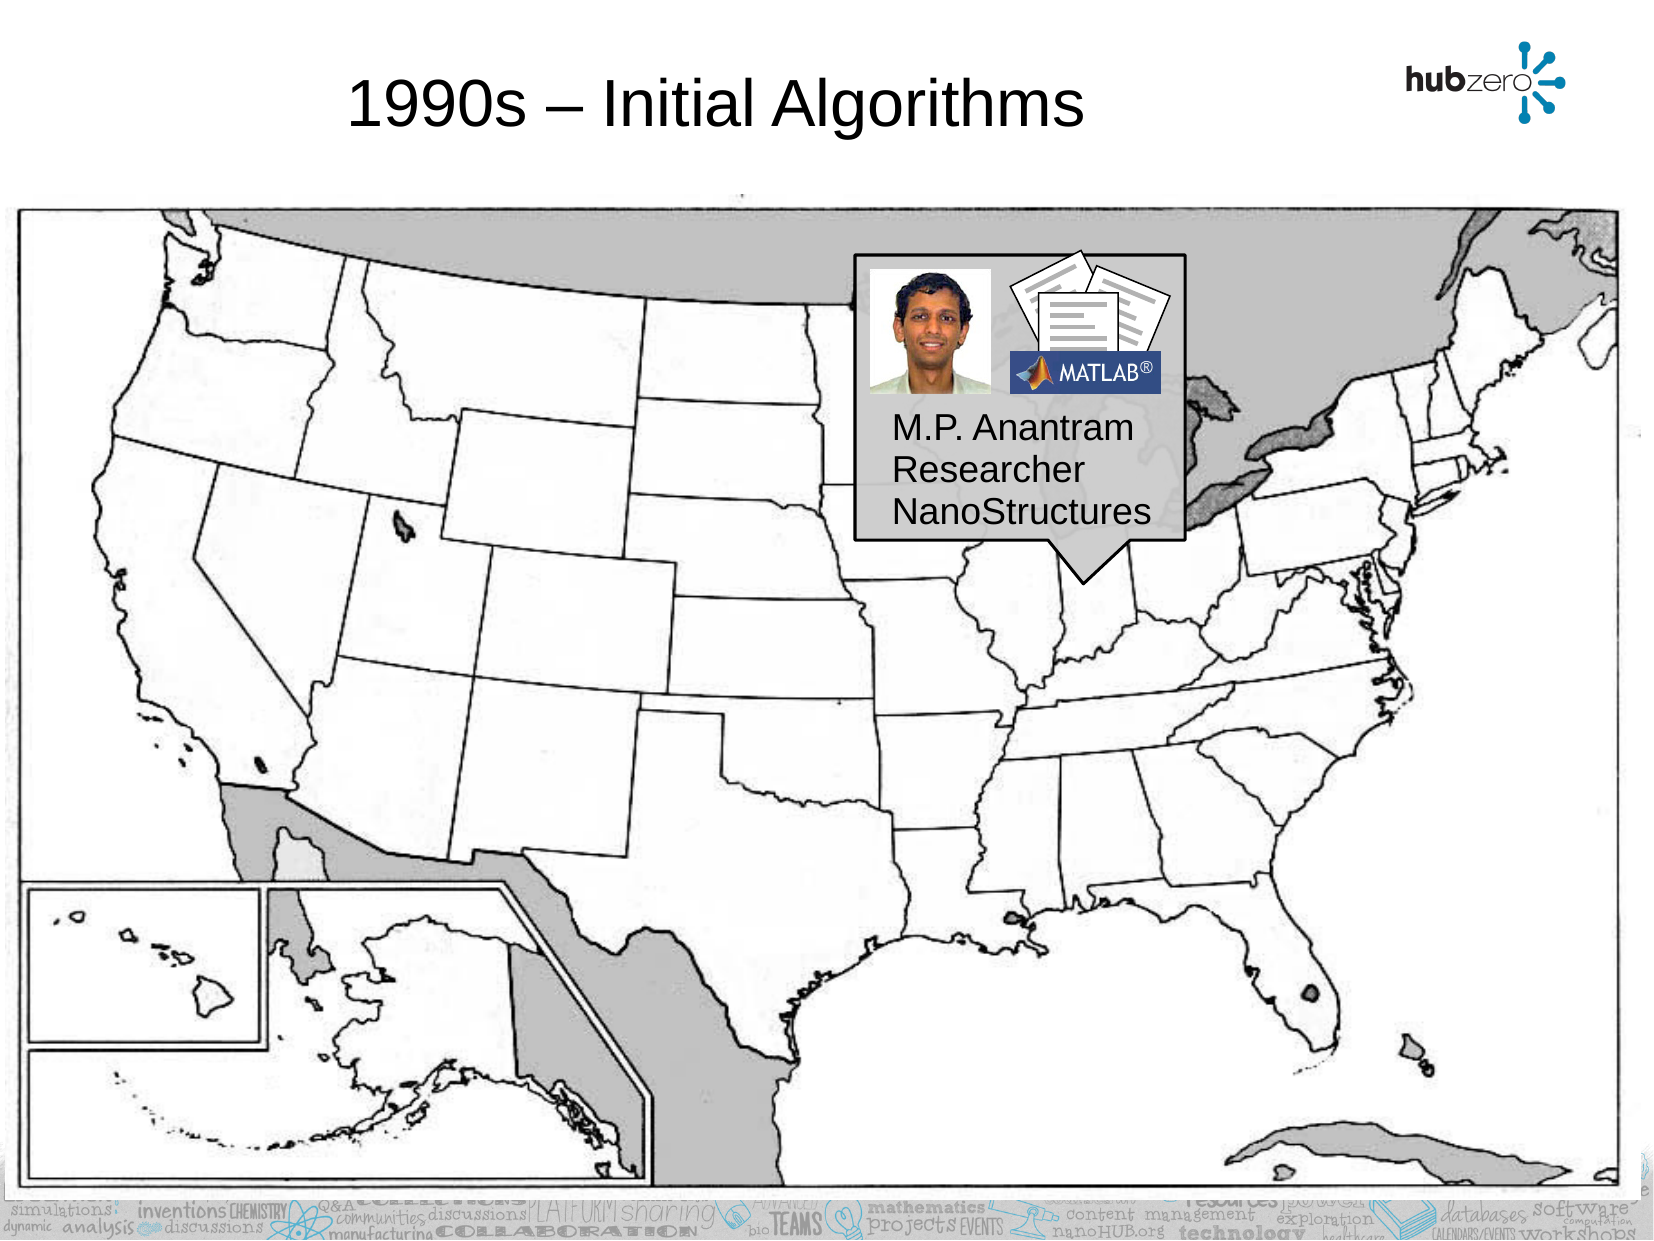

# 1990s – Initial Algorithms
M.P. Anantram
Researcher
NanoStructures